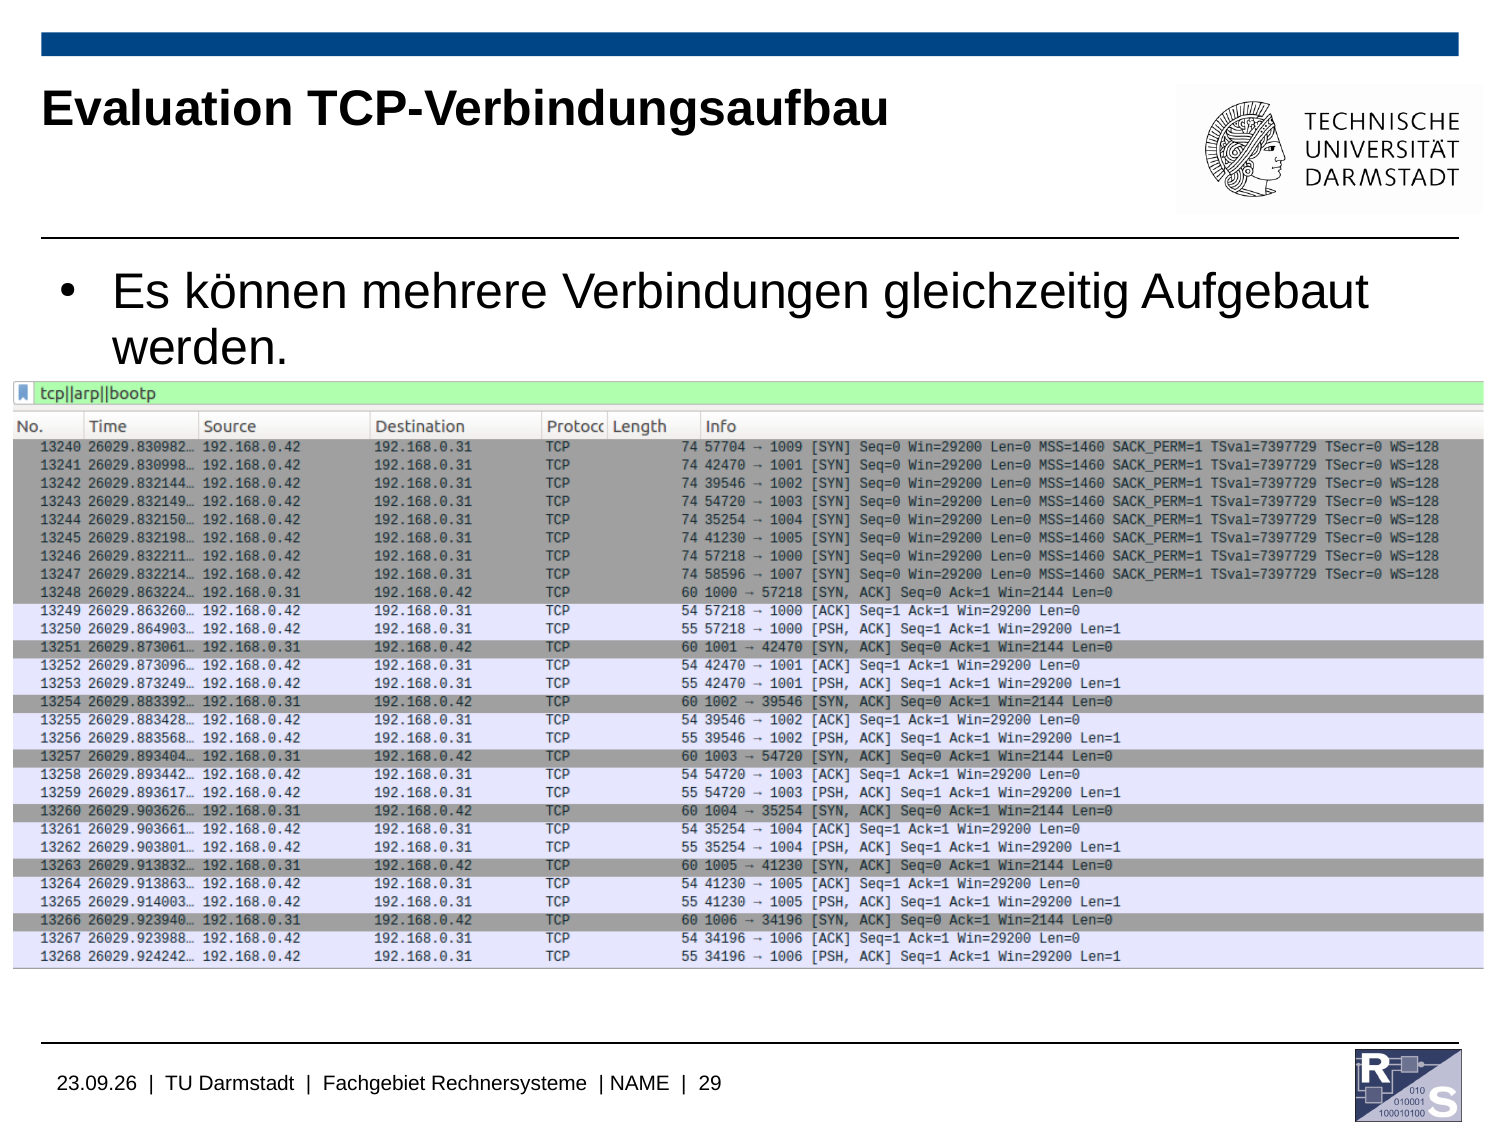

# Evaluation TCP-Verbindungsaufbau
Es können mehrere Verbindungen gleichzeitig Aufgebaut werden.